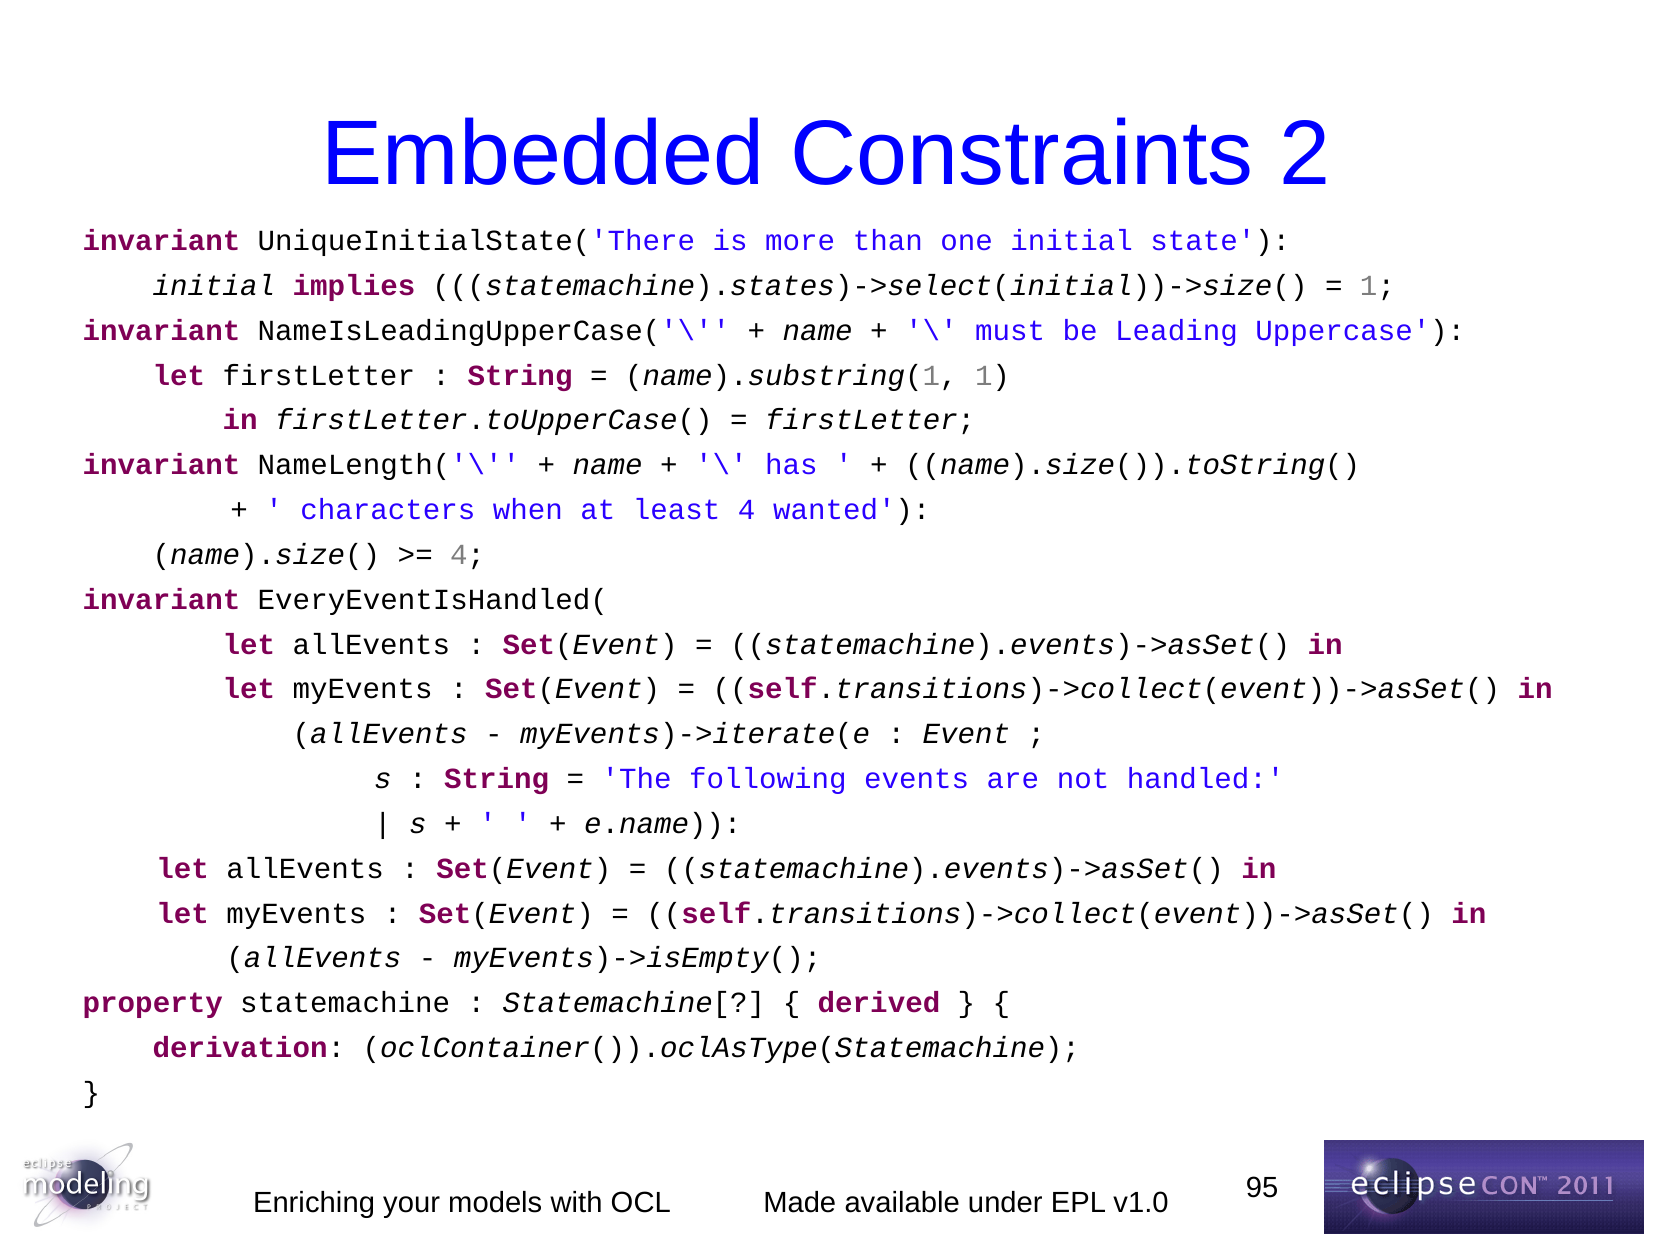

# Embedded Constraints 2
invariant UniqueInitialState('There is more than one initial state'):
 initial implies (((statemachine).states)->select(initial))->size() = 1;
invariant NameIsLeadingUpperCase('\'' + name + '\' must be Leading Uppercase'):
 let firstLetter : String = (name).substring(1, 1)
 in firstLetter.toUpperCase() = firstLetter;
invariant NameLength('\'' + name + '\' has ' + ((name).size()).toString()
 	+ ' characters when at least 4 wanted'):
 (name).size() >= 4;
invariant EveryEventIsHandled(
 let allEvents : Set(Event) = ((statemachine).events)->asSet() in
 let myEvents : Set(Event) = ((self.transitions)->collect(event))->asSet() in
 (allEvents - myEvents)->iterate(e : Event ;
 	 	 s : String = 'The following events are not handled:'
 	 	 | s + ' ' + e.name)):
 	let allEvents : Set(Event) = ((statemachine).events)->asSet() in
 	let myEvents : Set(Event) = ((self.transitions)->collect(event))->asSet() in
 	 (allEvents - myEvents)->isEmpty();
property statemachine : Statemachine[?] { derived } {
 derivation: (oclContainer()).oclAsType(Statemachine);
}
95
Enriching your models with OCL